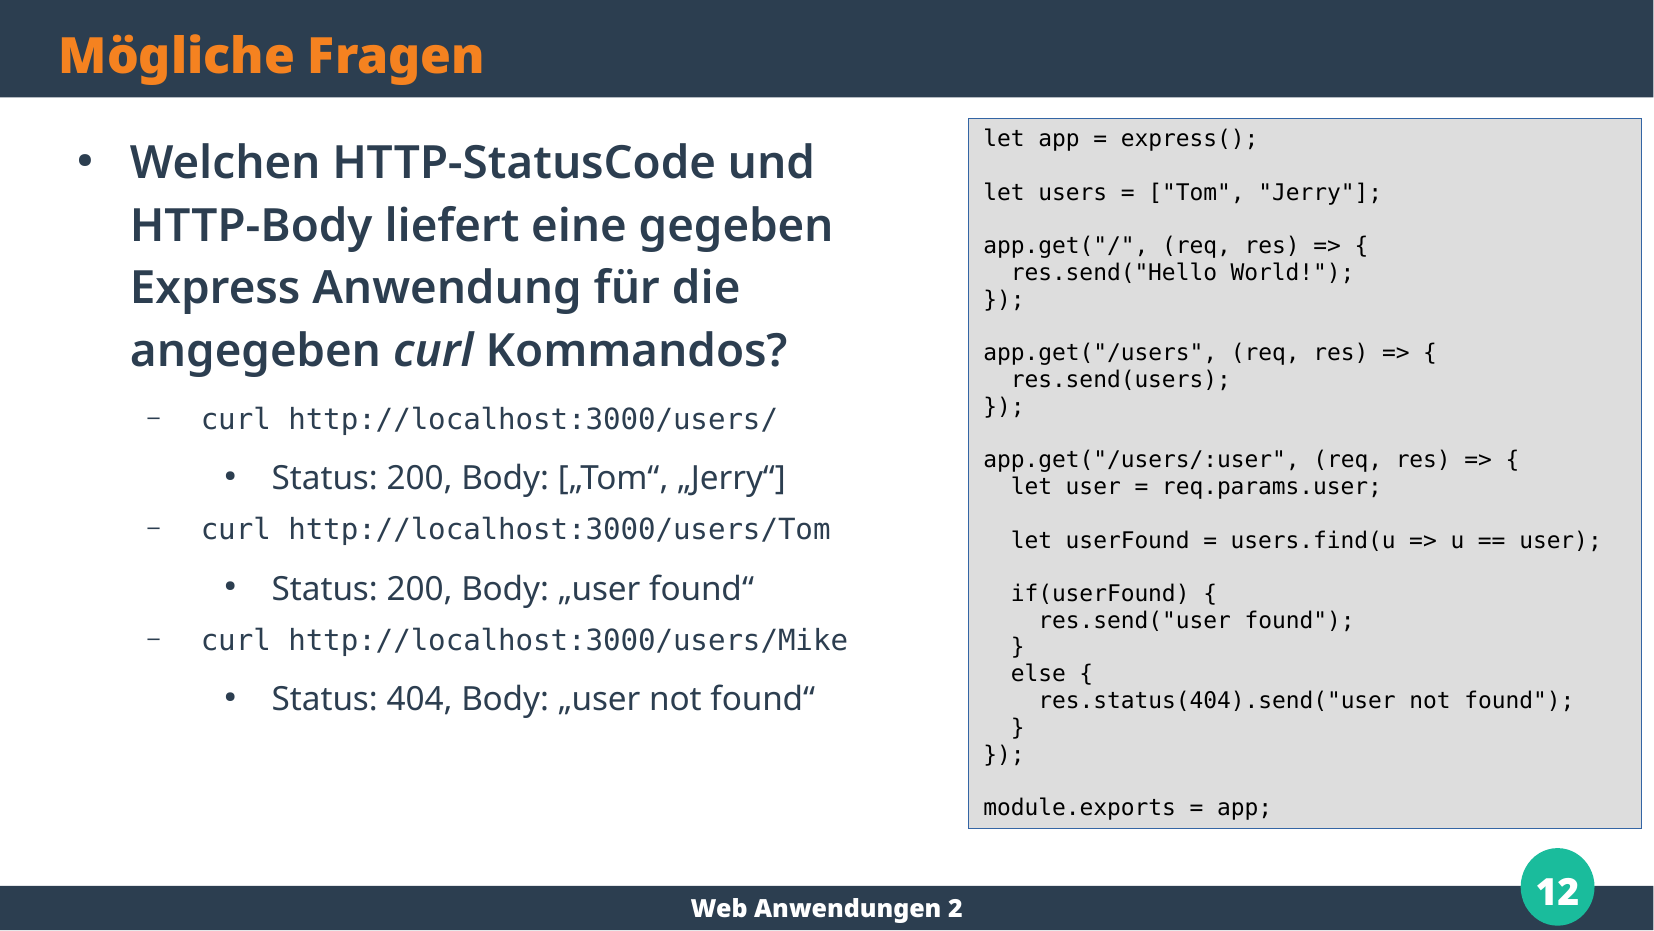

# Mögliche Fragen
let app = express();
let users = ["Tom", "Jerry"];
app.get("/", (req, res) => {
 res.send("Hello World!");
});
app.get("/users", (req, res) => {
 res.send(users);
});
app.get("/users/:user", (req, res) => {
 let user = req.params.user;
 let userFound = users.find(u => u == user);
 if(userFound) {
 res.send("user found");
 }
 else {
 res.status(404).send("user not found");
 }
});
module.exports = app;
Welchen HTTP-StatusCode und HTTP-Body liefert eine gegeben Express Anwendung für die angegeben curl Kommandos?
curl http://localhost:3000/users/
Status: 200, Body: [„Tom“, „Jerry“]
curl http://localhost:3000/users/Tom
Status: 200, Body: „user found“
curl http://localhost:3000/users/Mike
Status: 404, Body: „user not found“
12